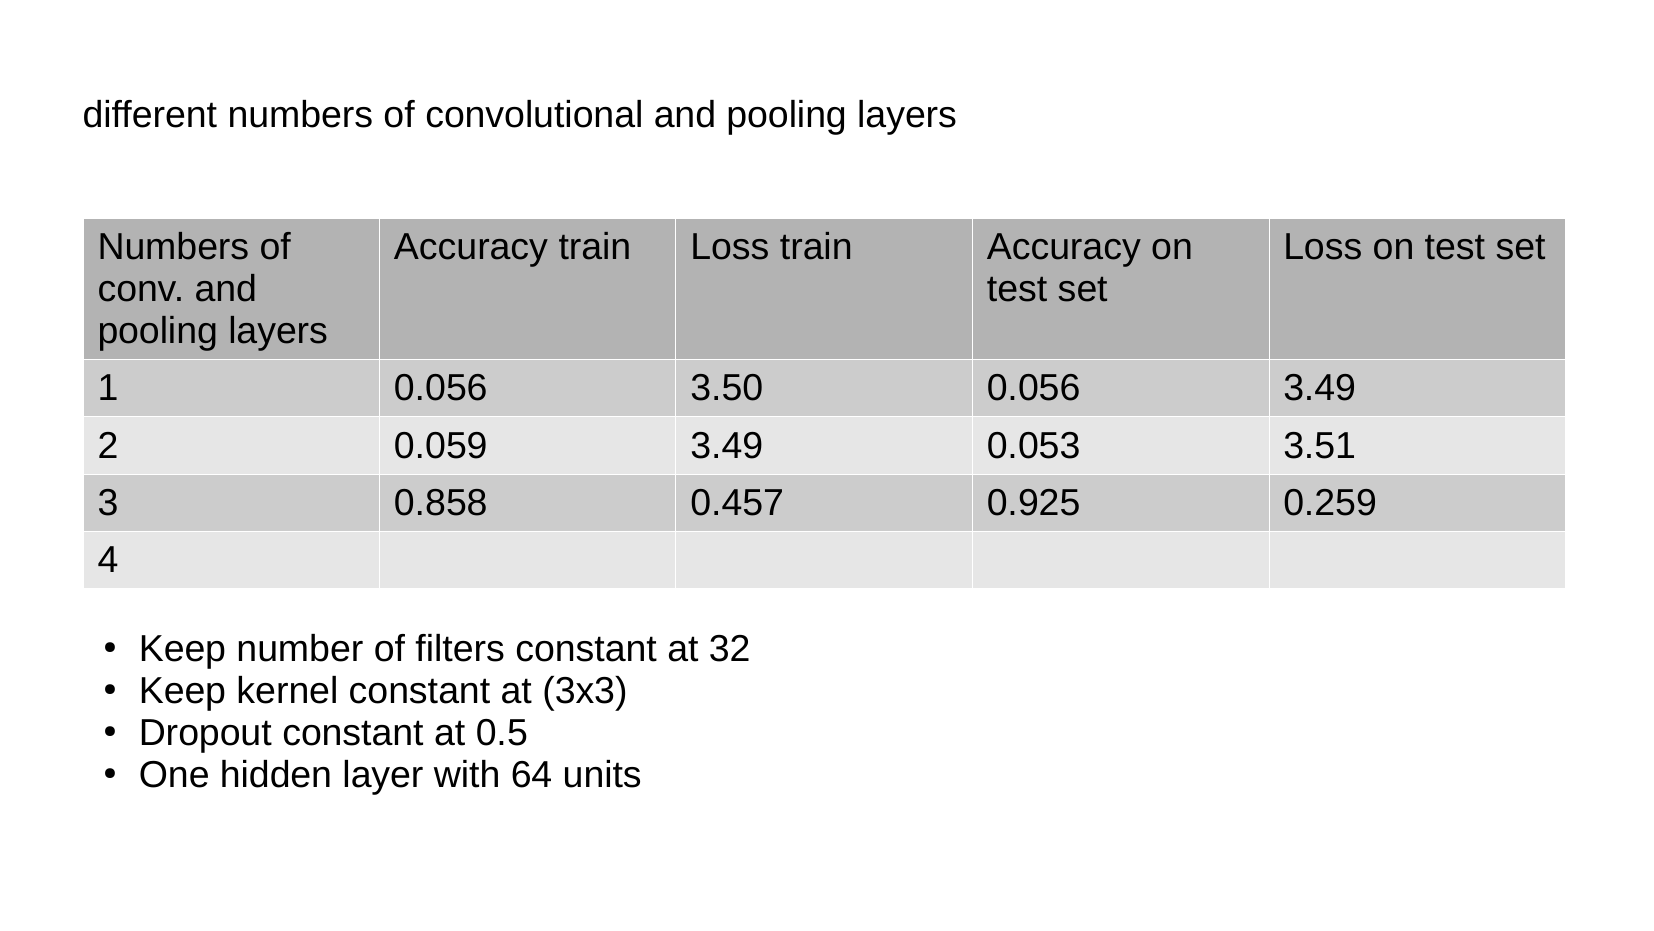

# different numbers of convolutional and pooling layers
| Numbers of conv. and pooling layers | Accuracy train | Loss train | Accuracy on test set | Loss on test set |
| --- | --- | --- | --- | --- |
| 1 | 0.056 | 3.50 | 0.056 | 3.49 |
| 2 | 0.059 | 3.49 | 0.053 | 3.51 |
| 3 | 0.858 | 0.457 | 0.925 | 0.259 |
| 4 | | | | |
Keep number of filters constant at 32
Keep kernel constant at (3x3)
Dropout constant at 0.5
One hidden layer with 64 units